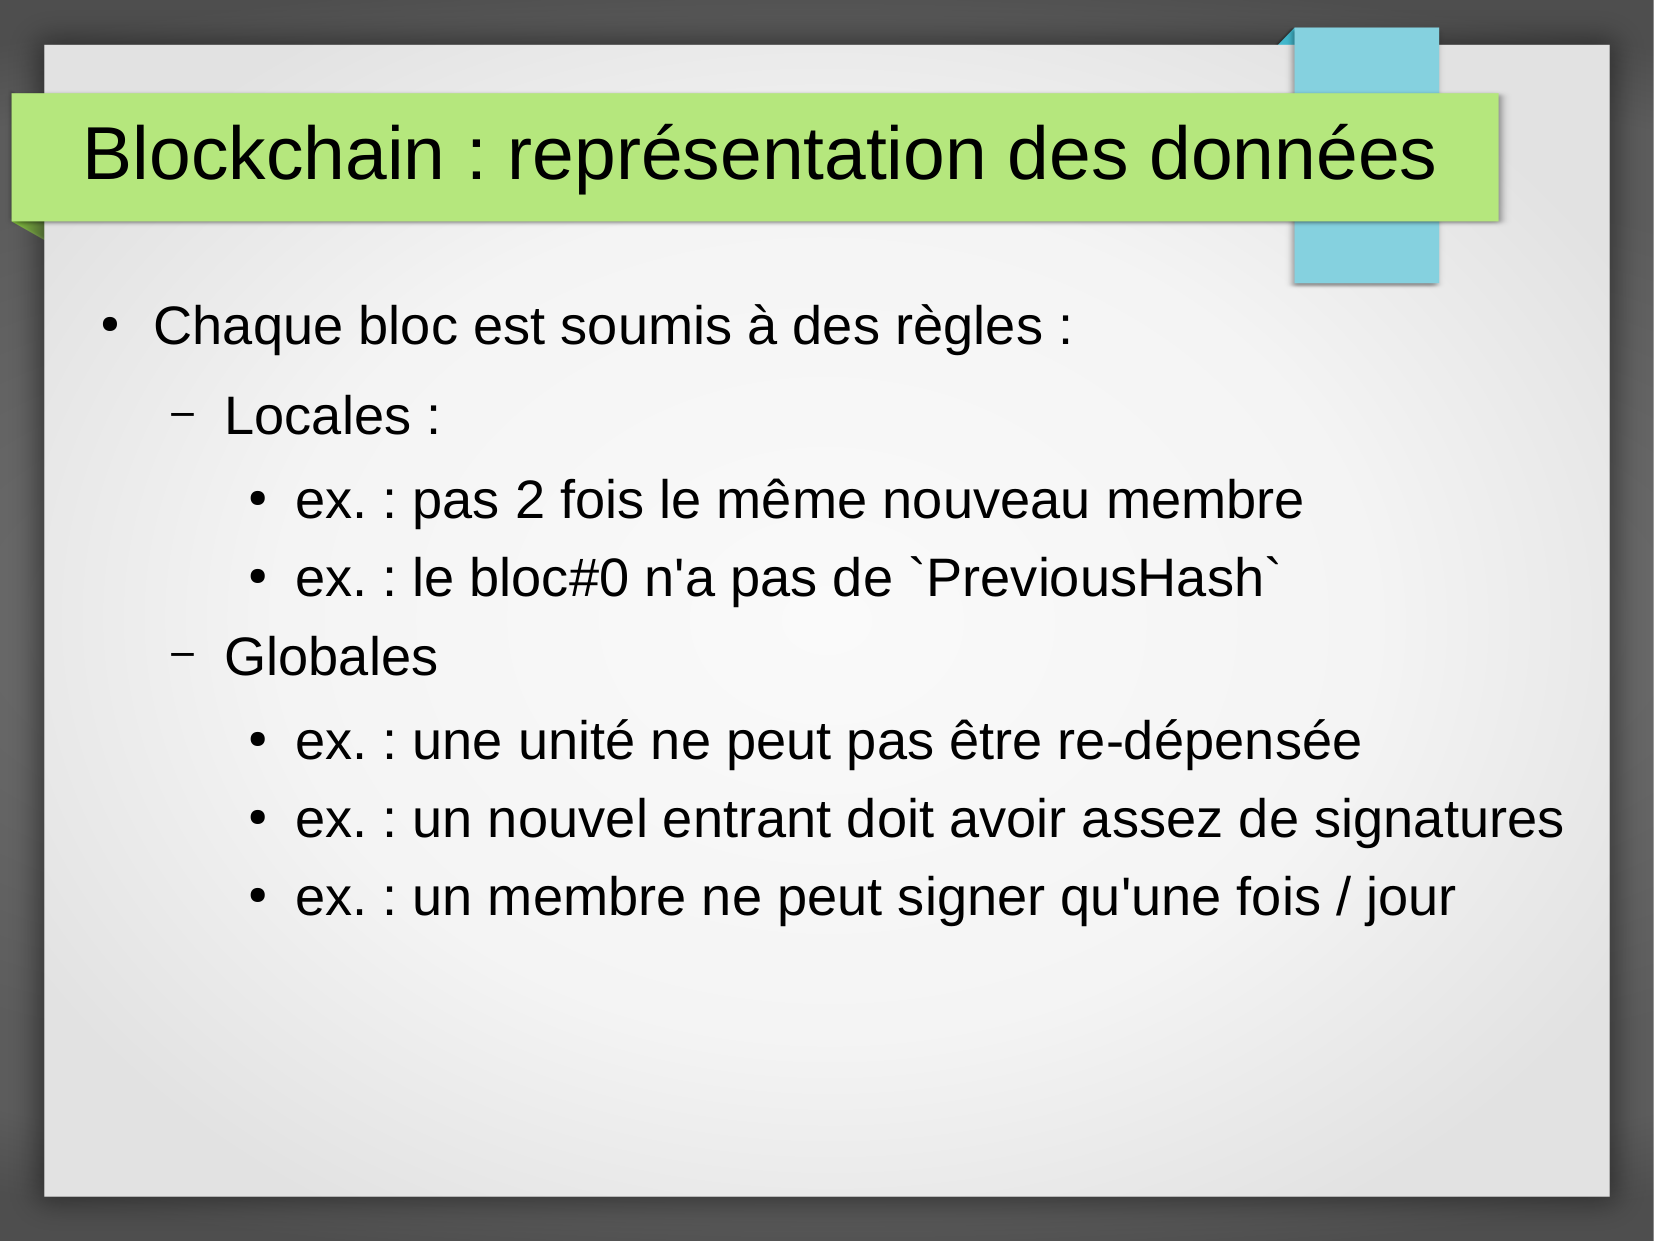

# Blockchain : représentation des données
Chaque bloc est soumis à des règles :
Locales :
ex. : pas 2 fois le même nouveau membre
ex. : le bloc#0 n'a pas de `PreviousHash`
Globales
ex. : une unité ne peut pas être re-dépensée
ex. : un nouvel entrant doit avoir assez de signatures
ex. : un membre ne peut signer qu'une fois / jour